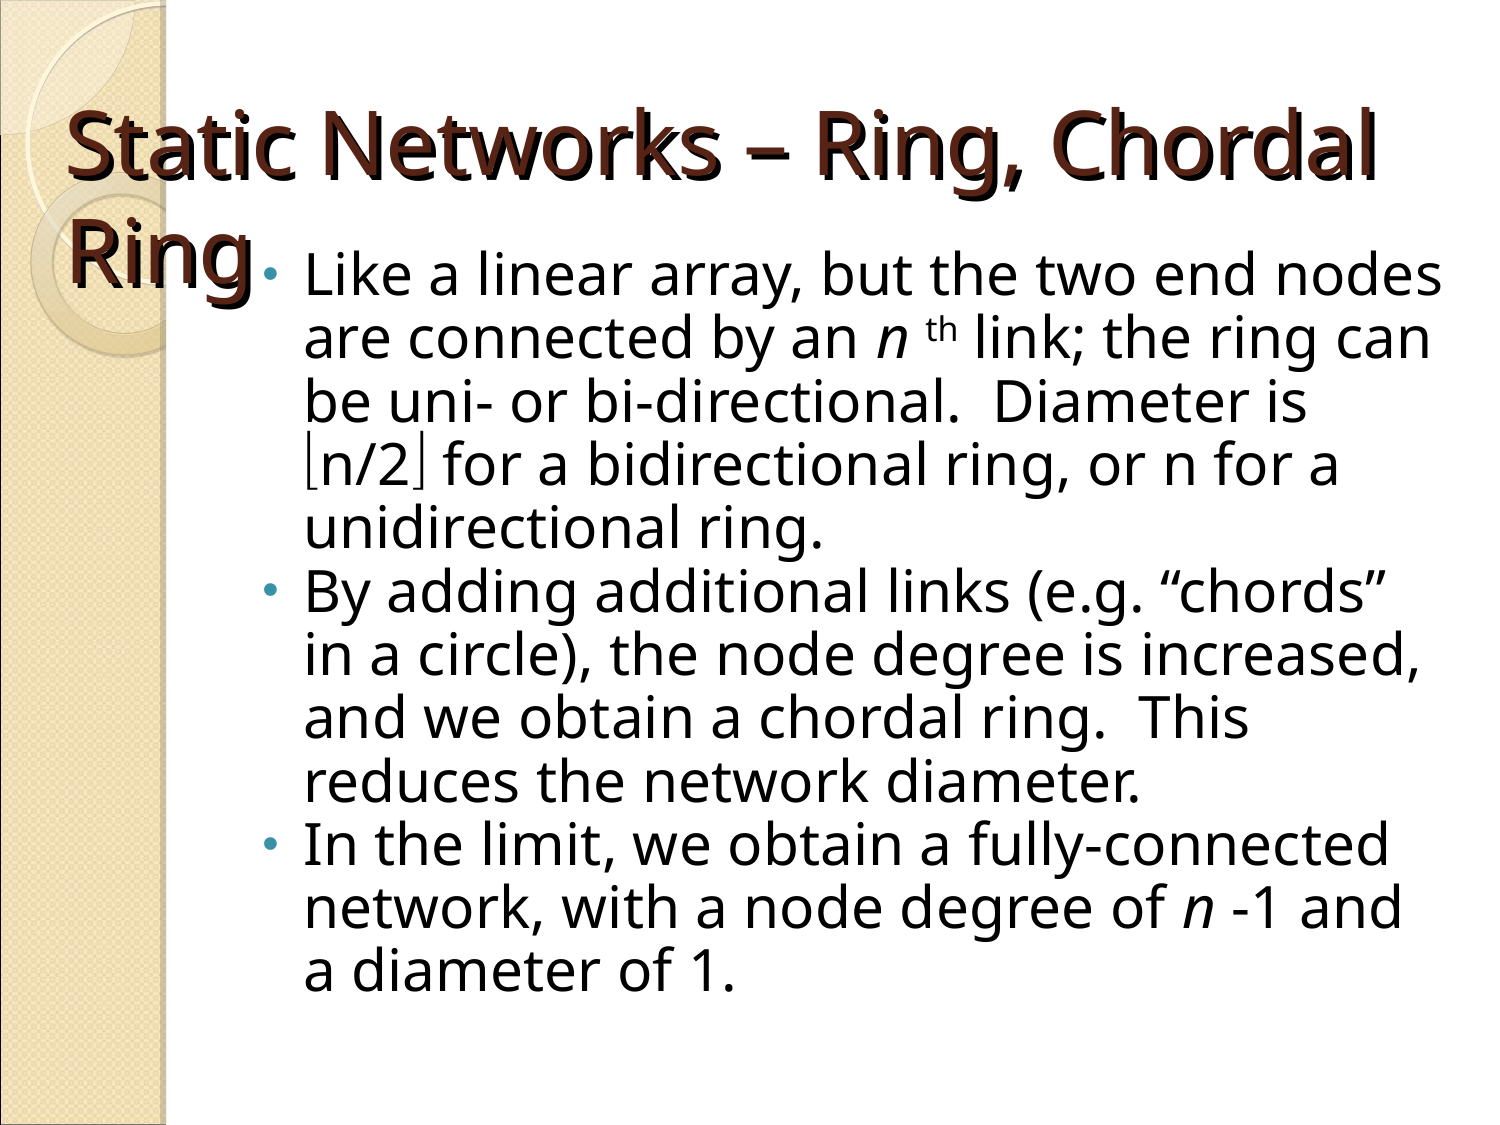

# Static Networks – Ring, Chordal Ring
Like a linear array, but the two end nodes are connected by an n th link; the ring can be uni- or bi-directional. Diameter is n/2 for a bidirectional ring, or n for a unidirectional ring.
By adding additional links (e.g. “chords” in a circle), the node degree is increased, and we obtain a chordal ring. This reduces the network diameter.
In the limit, we obtain a fully-connected network, with a node degree of n -1 and a diameter of 1.